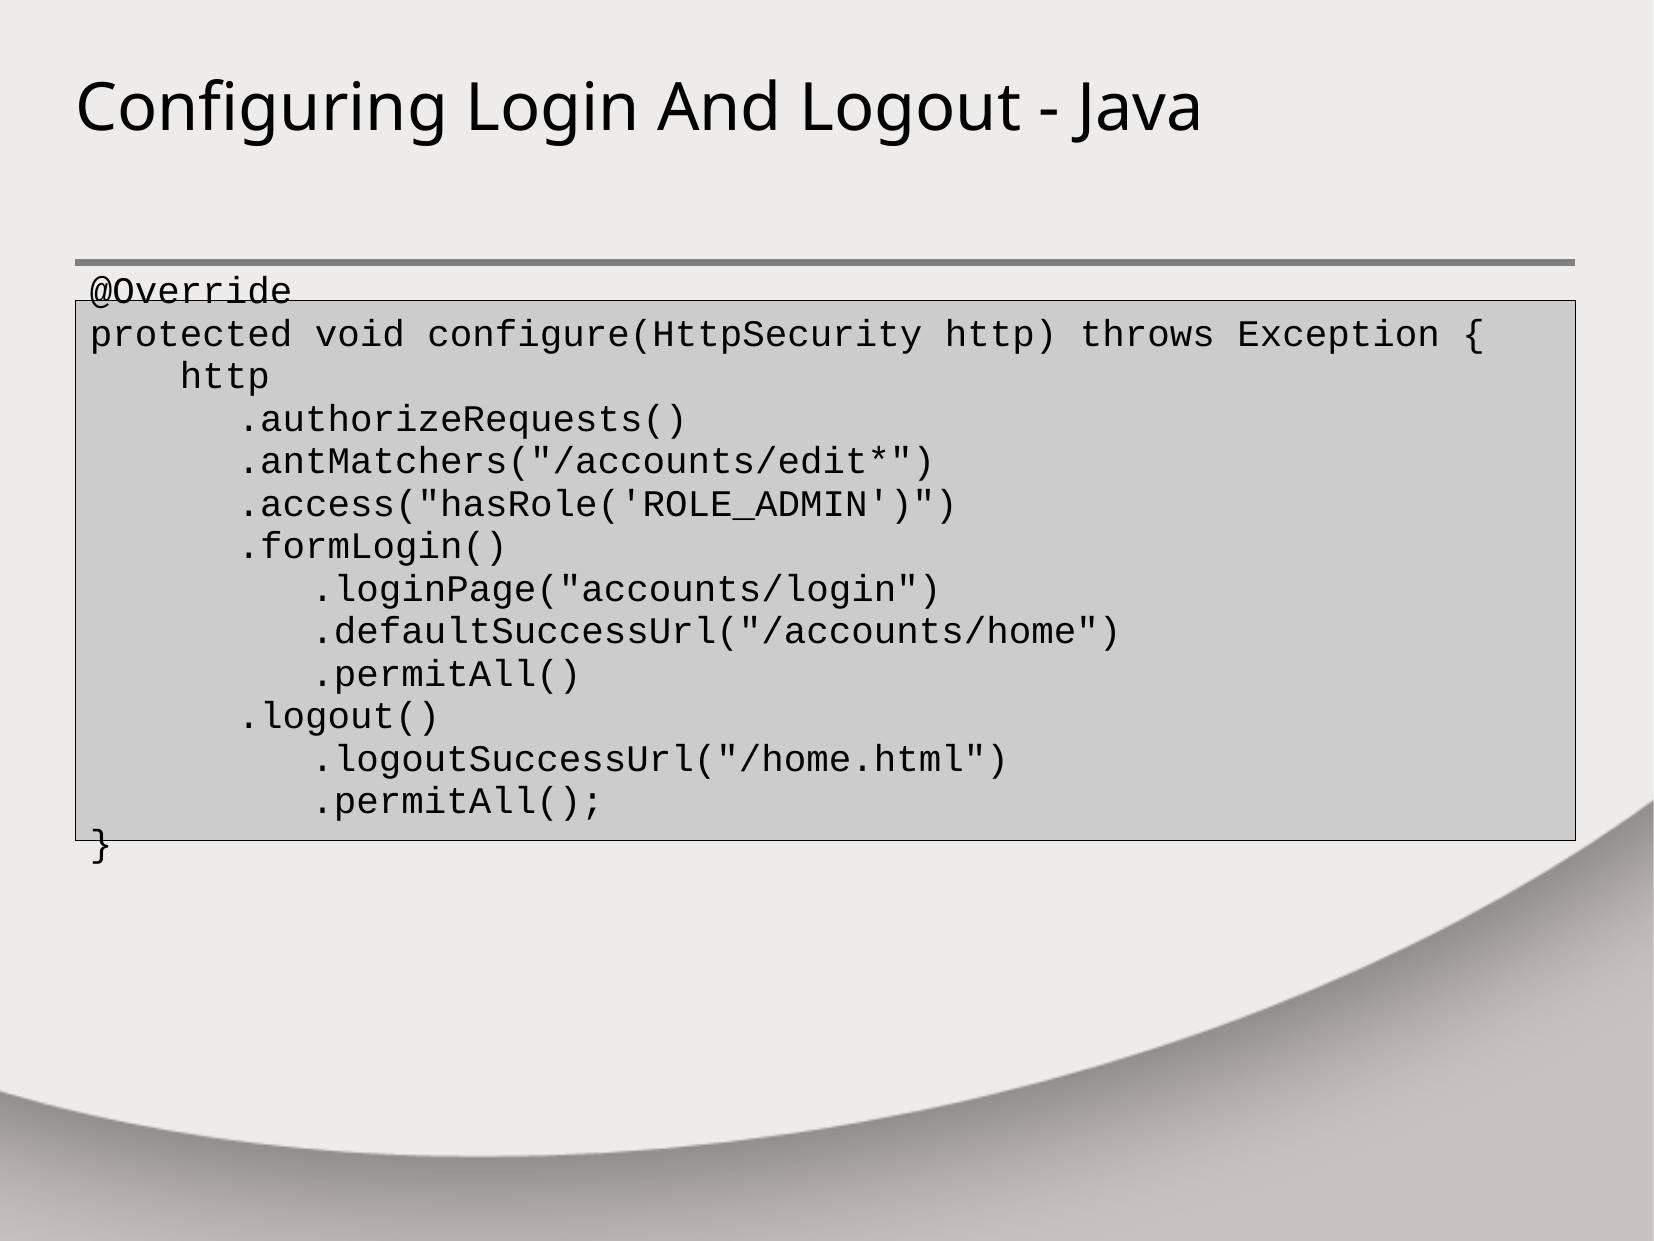

# Configuring Login And Logout - Java
@Override
protected void configure(HttpSecurity http) throws Exception {
 http
		.authorizeRequests()
		.antMatchers("/accounts/edit*")
		.access("hasRole('ROLE_ADMIN')")
		.formLogin()
			.loginPage("accounts/login")
			.defaultSuccessUrl("/accounts/home")
			.permitAll()
		.logout()
			.logoutSuccessUrl("/home.html")
			.permitAll();
}